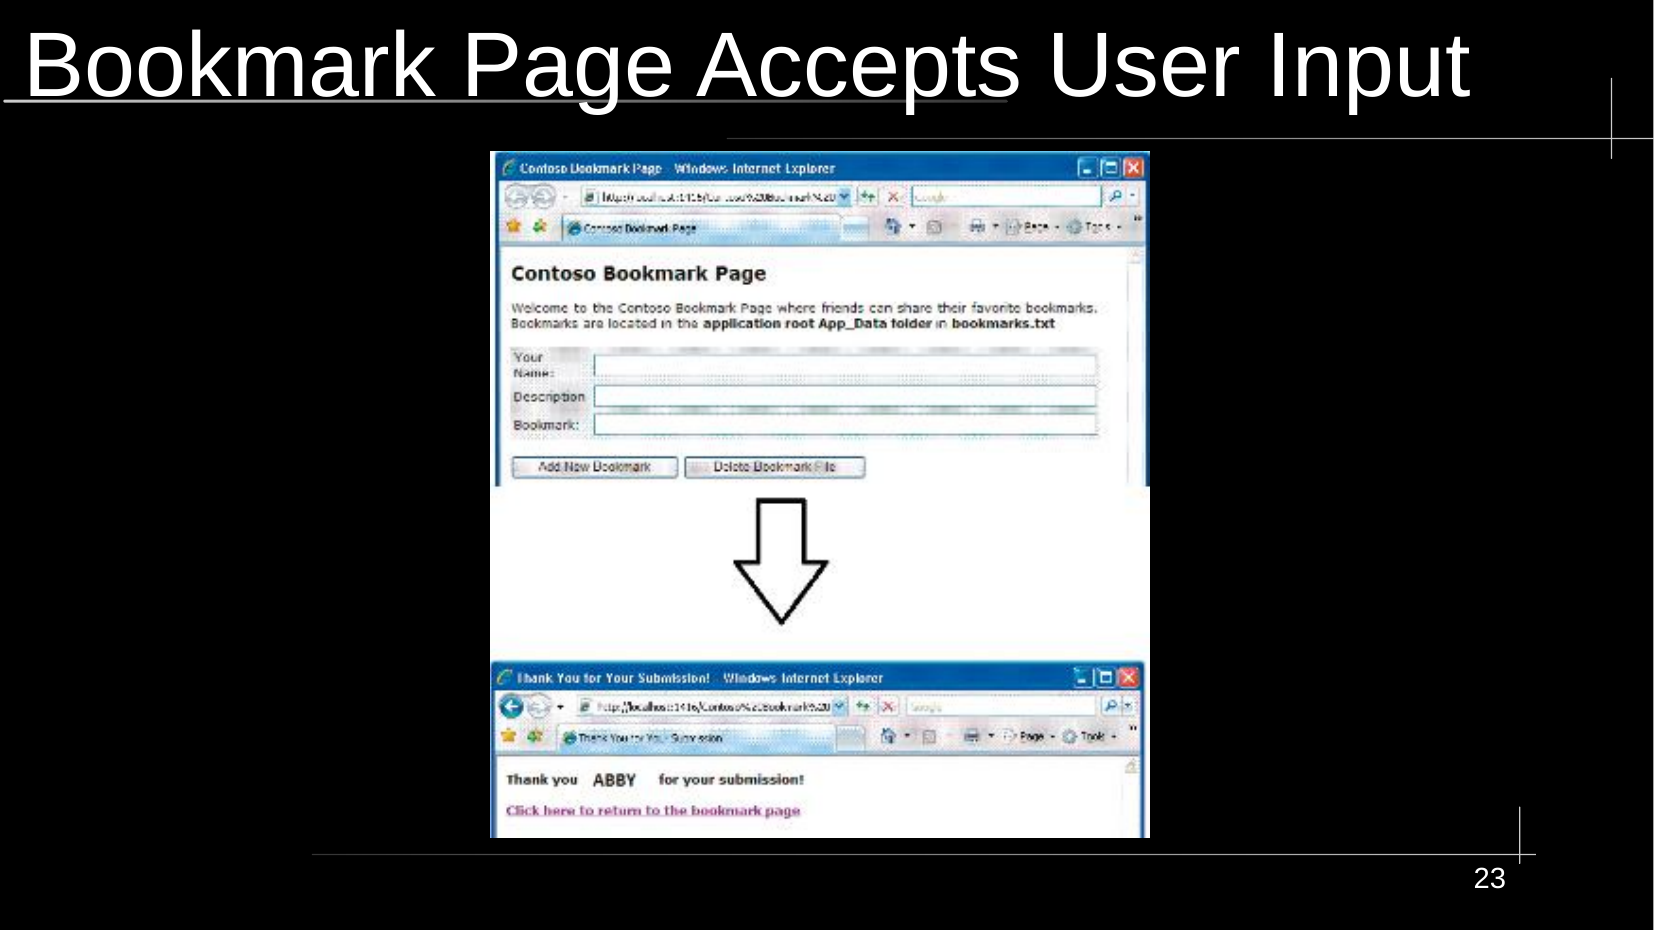

# Bookmark Page Accepts User Input
23